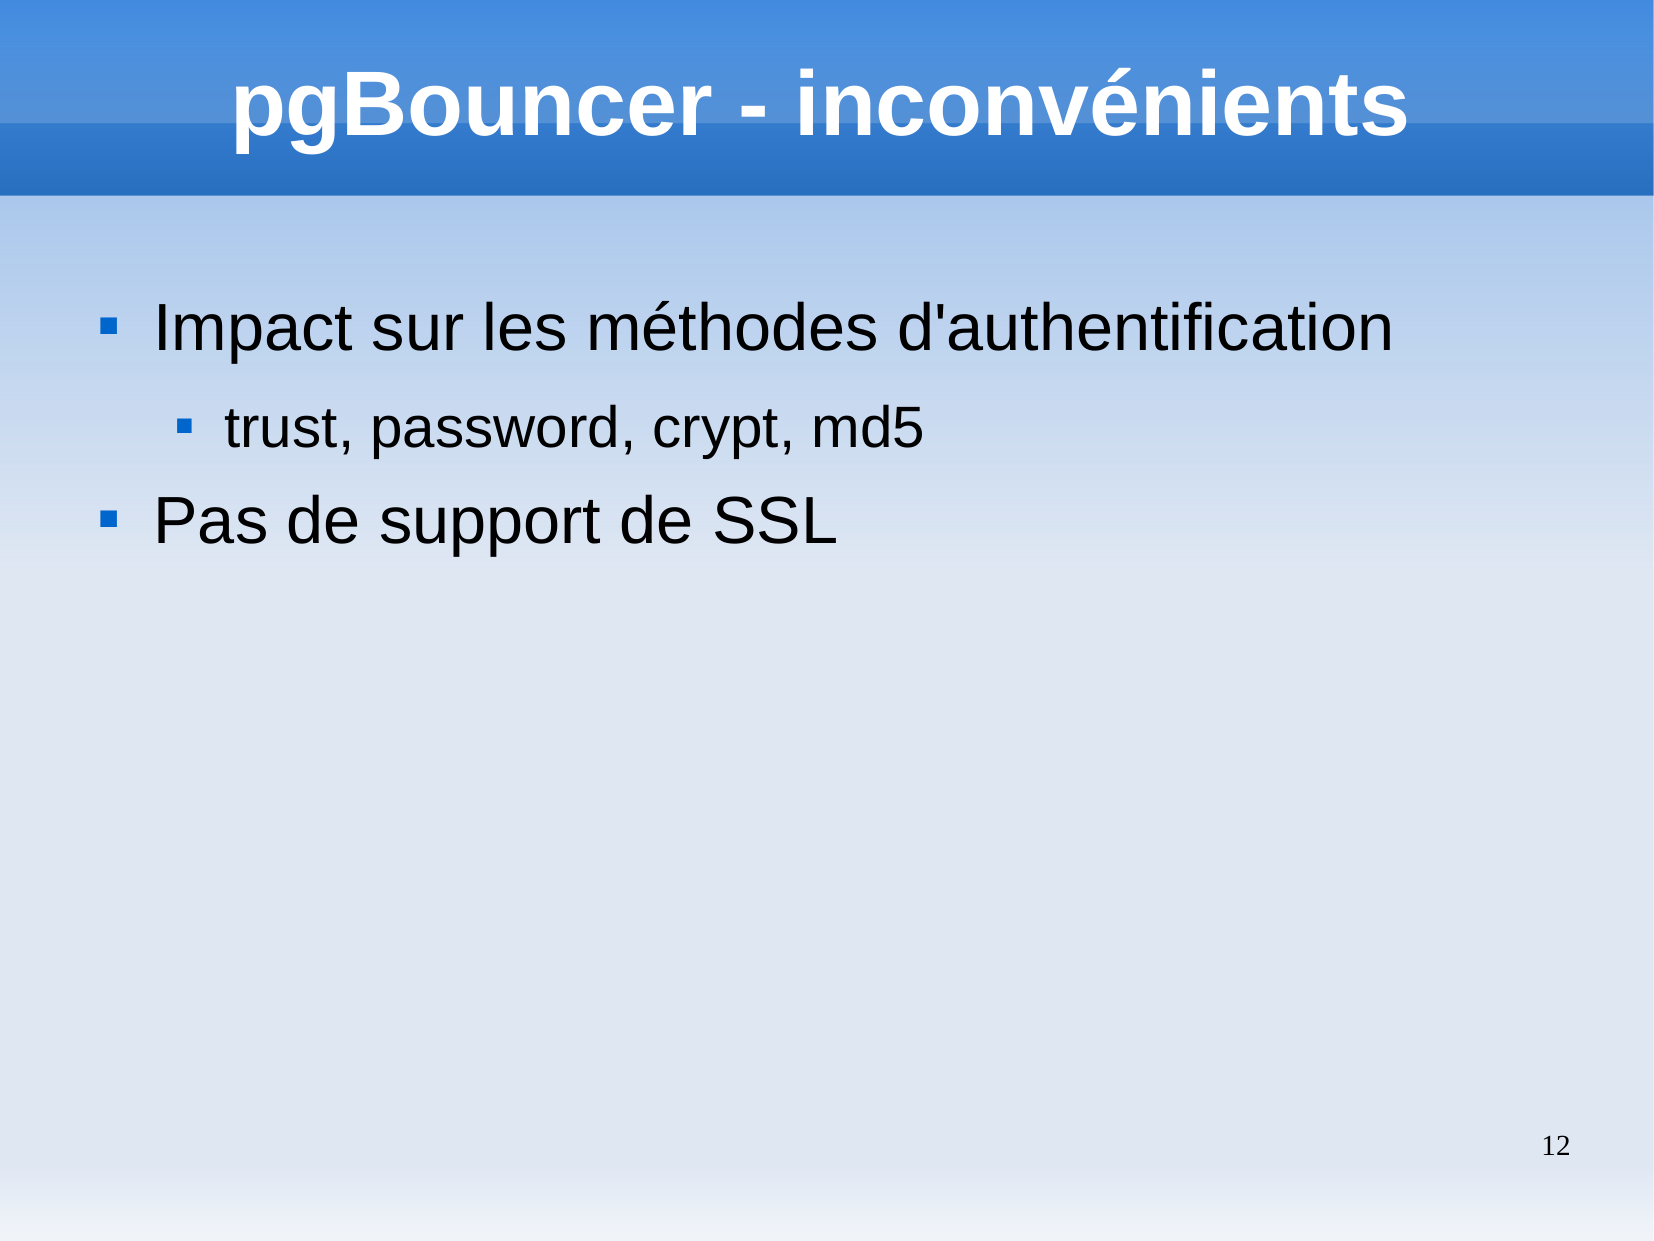

# pgBouncer - inconvénients
Impact sur les méthodes d'authentification
trust, password, crypt, md5
Pas de support de SSL
12